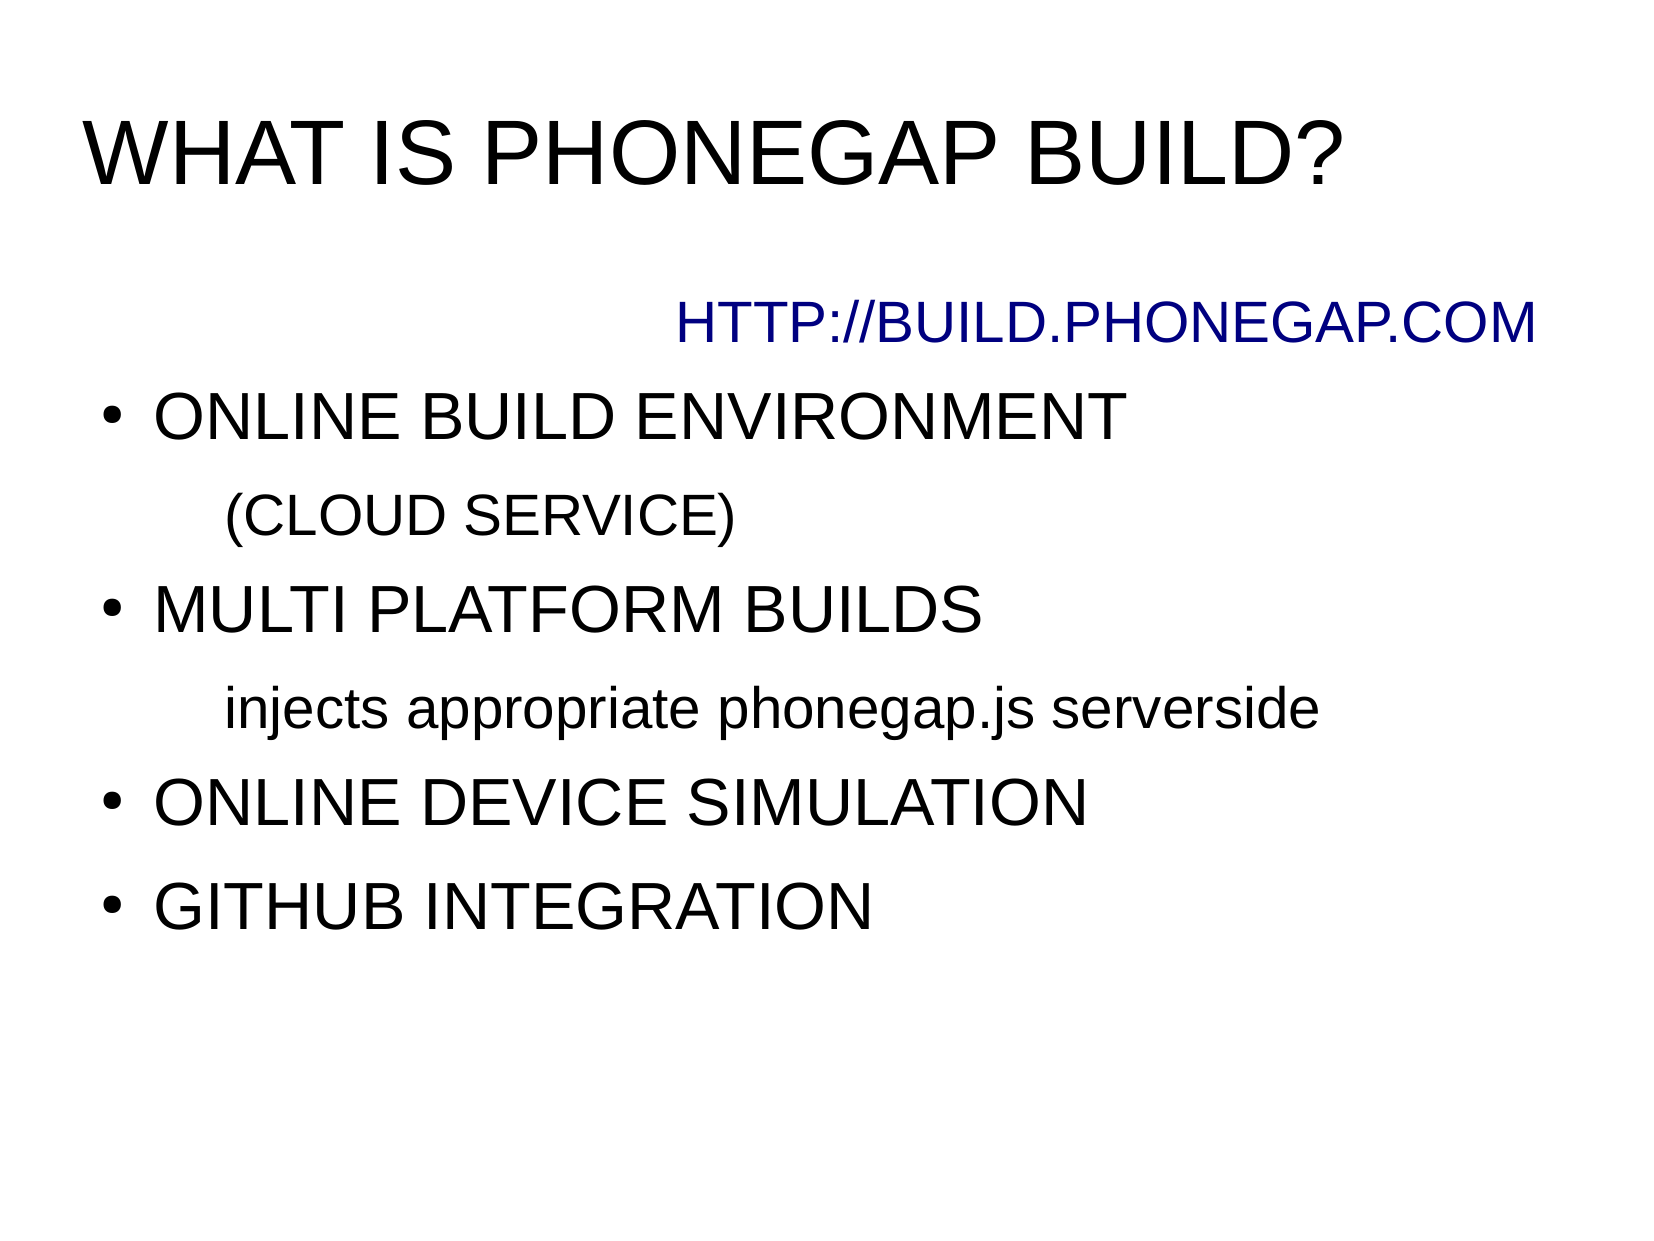

# WHAT IS PHONEGAP BUILD?
 HTTP://BUILD.PHONEGAP.COM
ONLINE BUILD ENVIRONMENT
(CLOUD SERVICE)
MULTI PLATFORM BUILDS
injects appropriate phonegap.js serverside
ONLINE DEVICE SIMULATION
GITHUB INTEGRATION